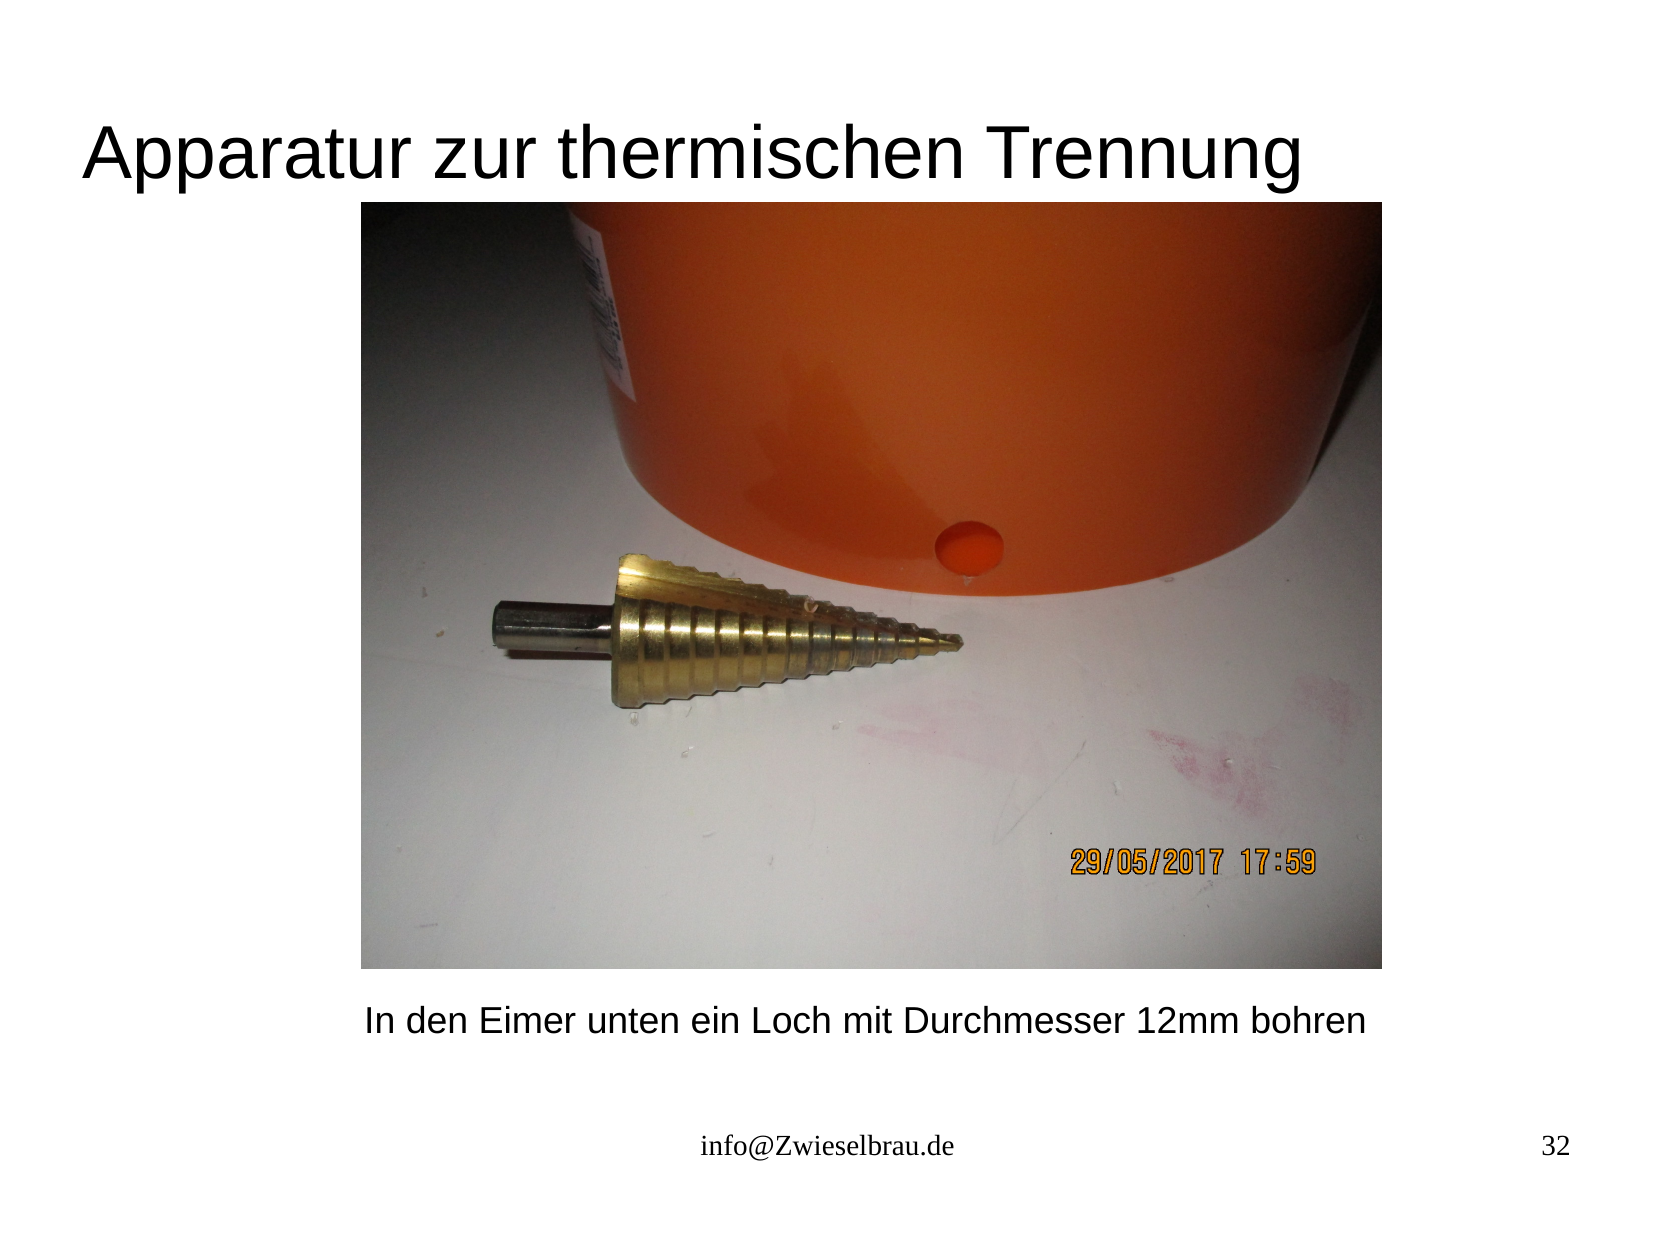

# Apparatur zur thermischen Trennung
In den Eimer unten ein Loch mit Durchmesser 12mm bohren
info@Zwieselbrau.de
32